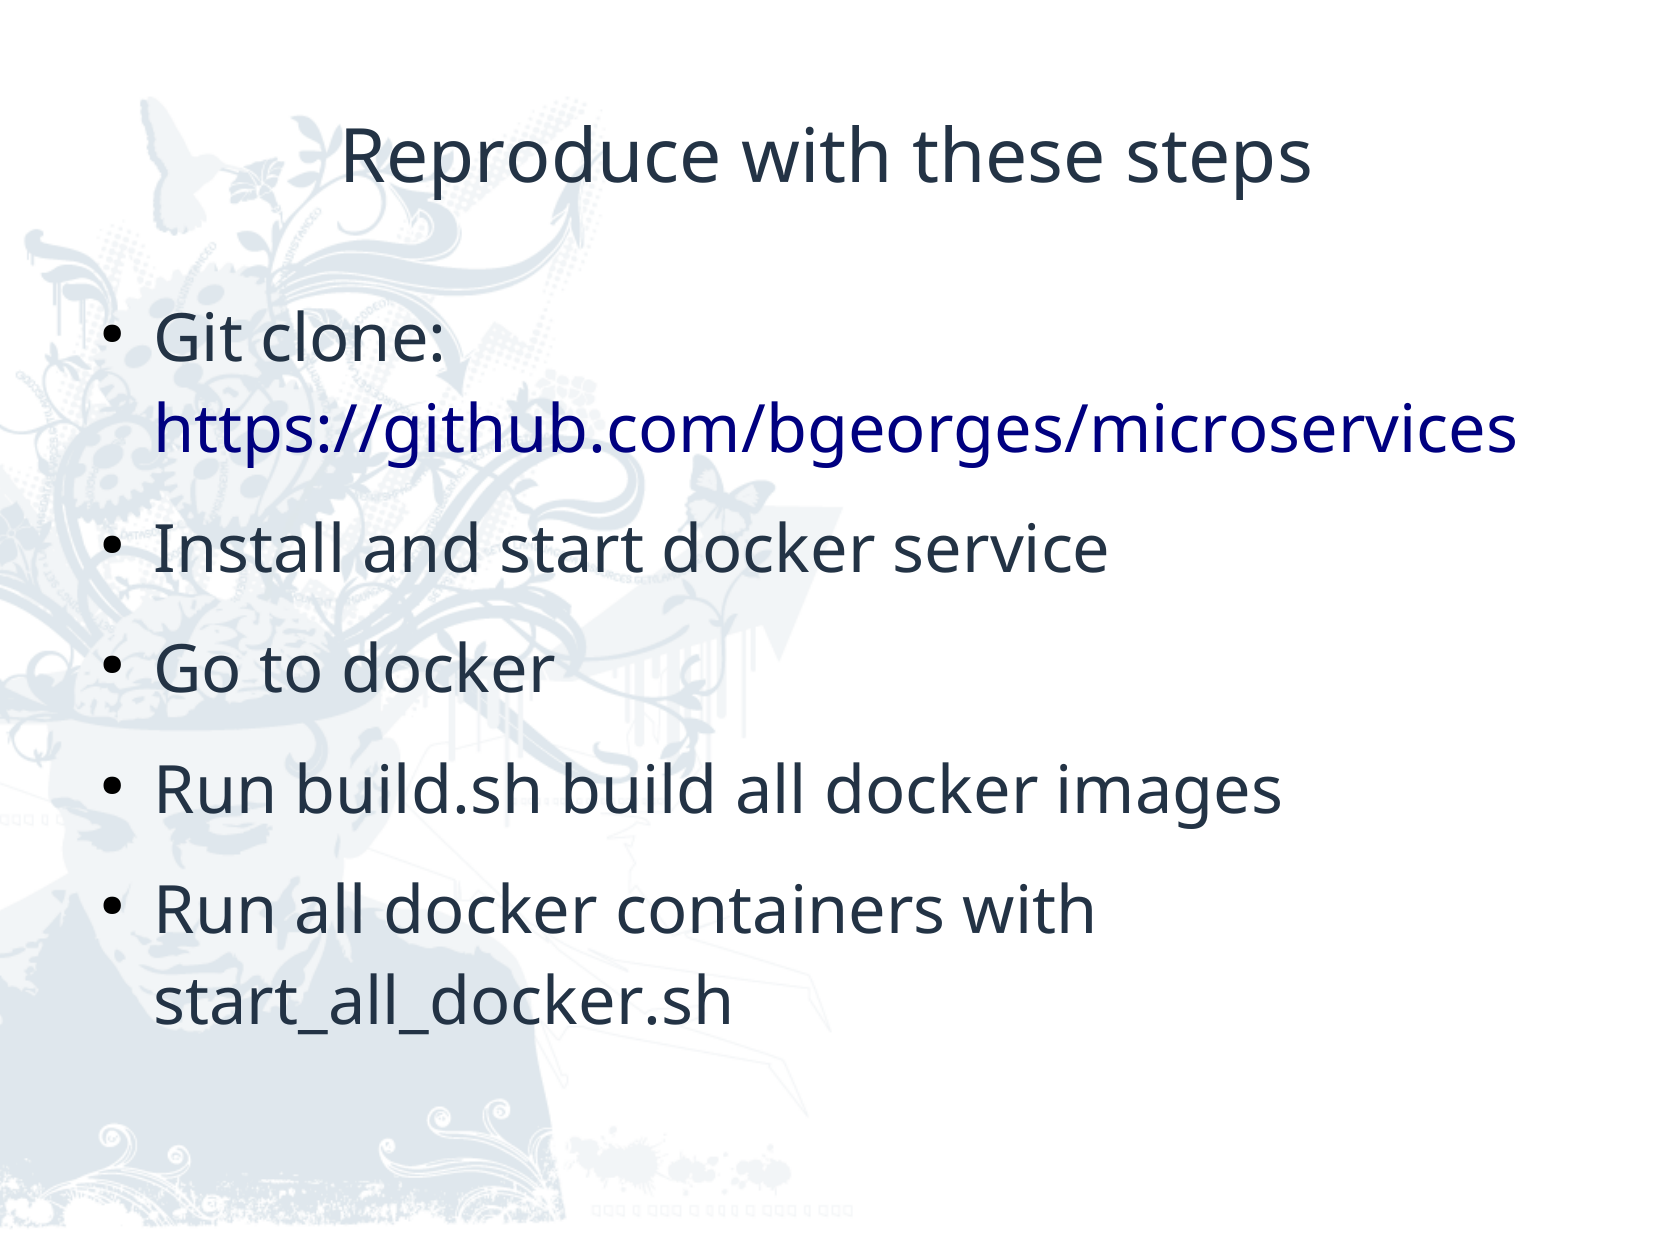

# Reproduce with these steps
Git clone: https://github.com/bgeorges/microservices
Install and start docker service
Go to docker
Run build.sh build all docker images
Run all docker containers with start_all_docker.sh